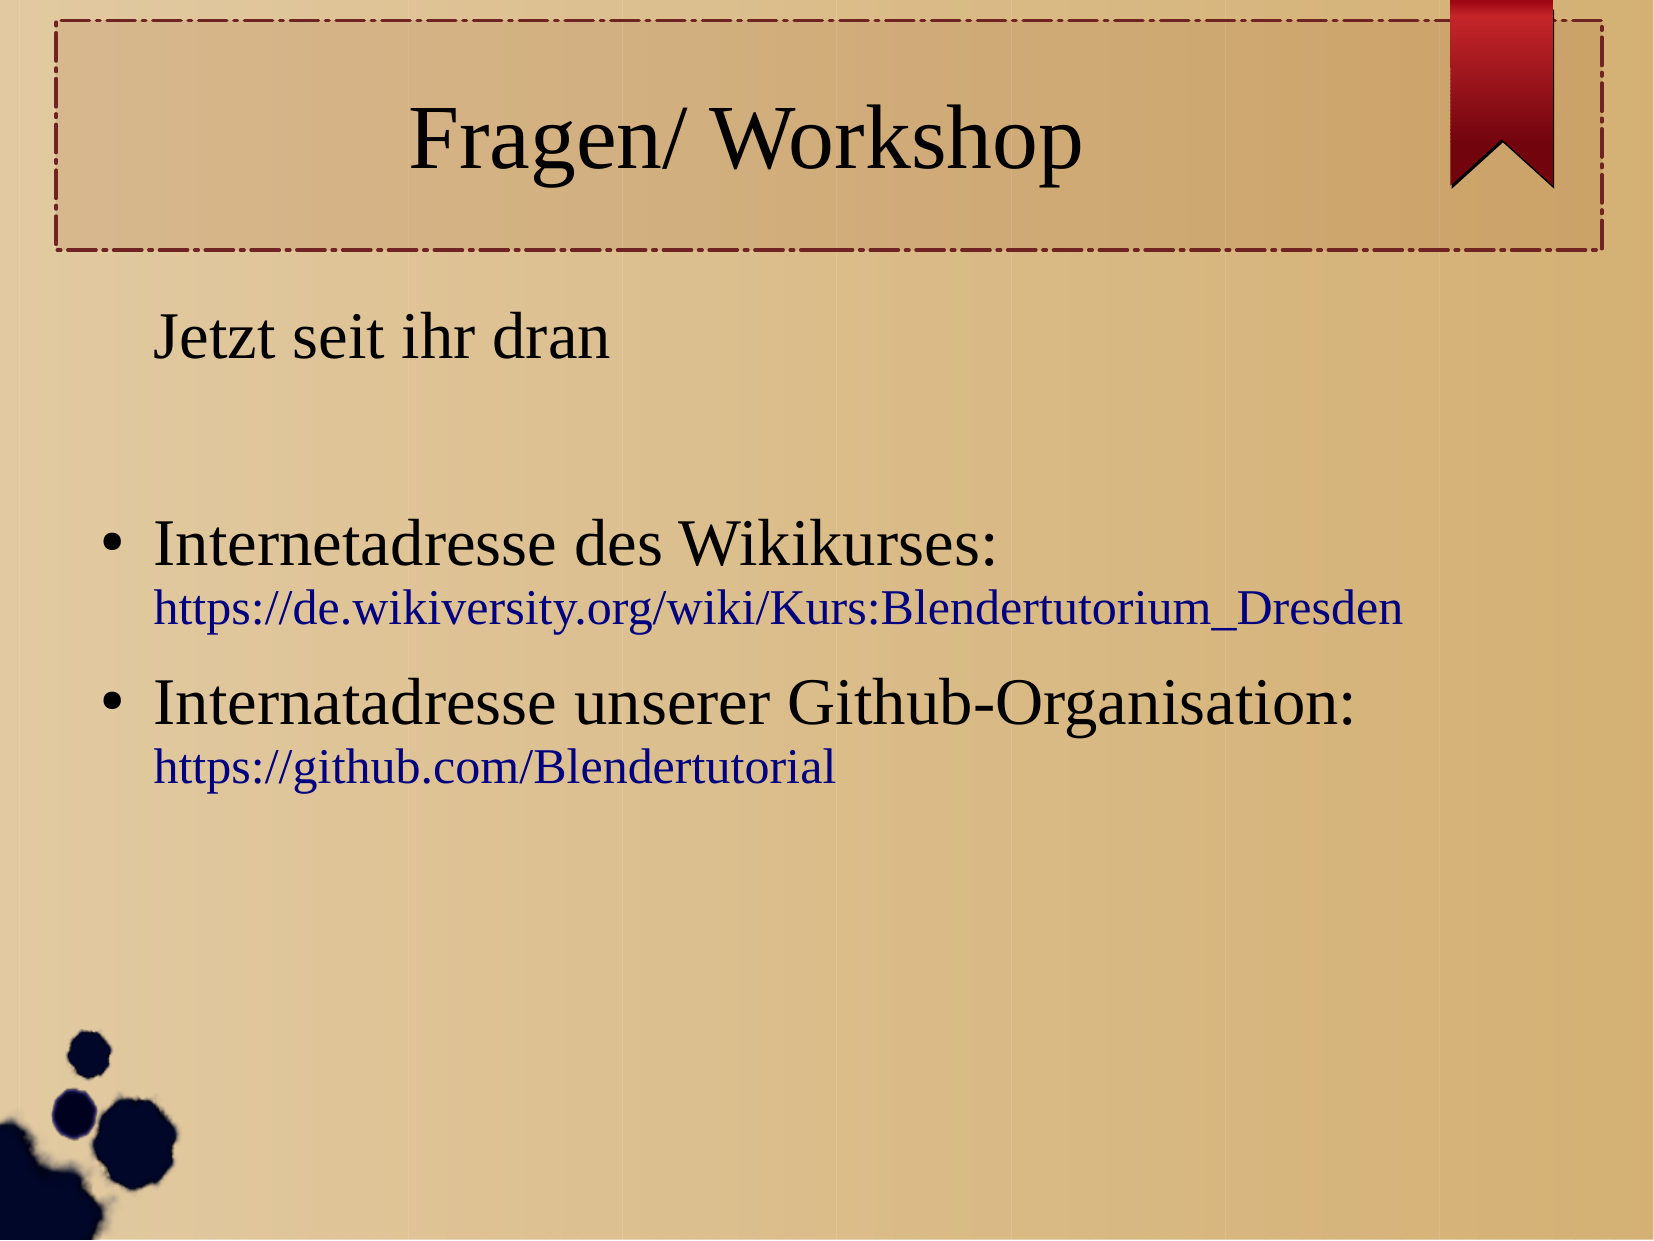

# Fragen/ Workshop
Jetzt seit ihr dran
Internetadresse des Wikikurses: https://de.wikiversity.org/wiki/Kurs:Blendertutorium_Dresden
Internatadresse unserer Github-Organisation: https://github.com/Blendertutorial